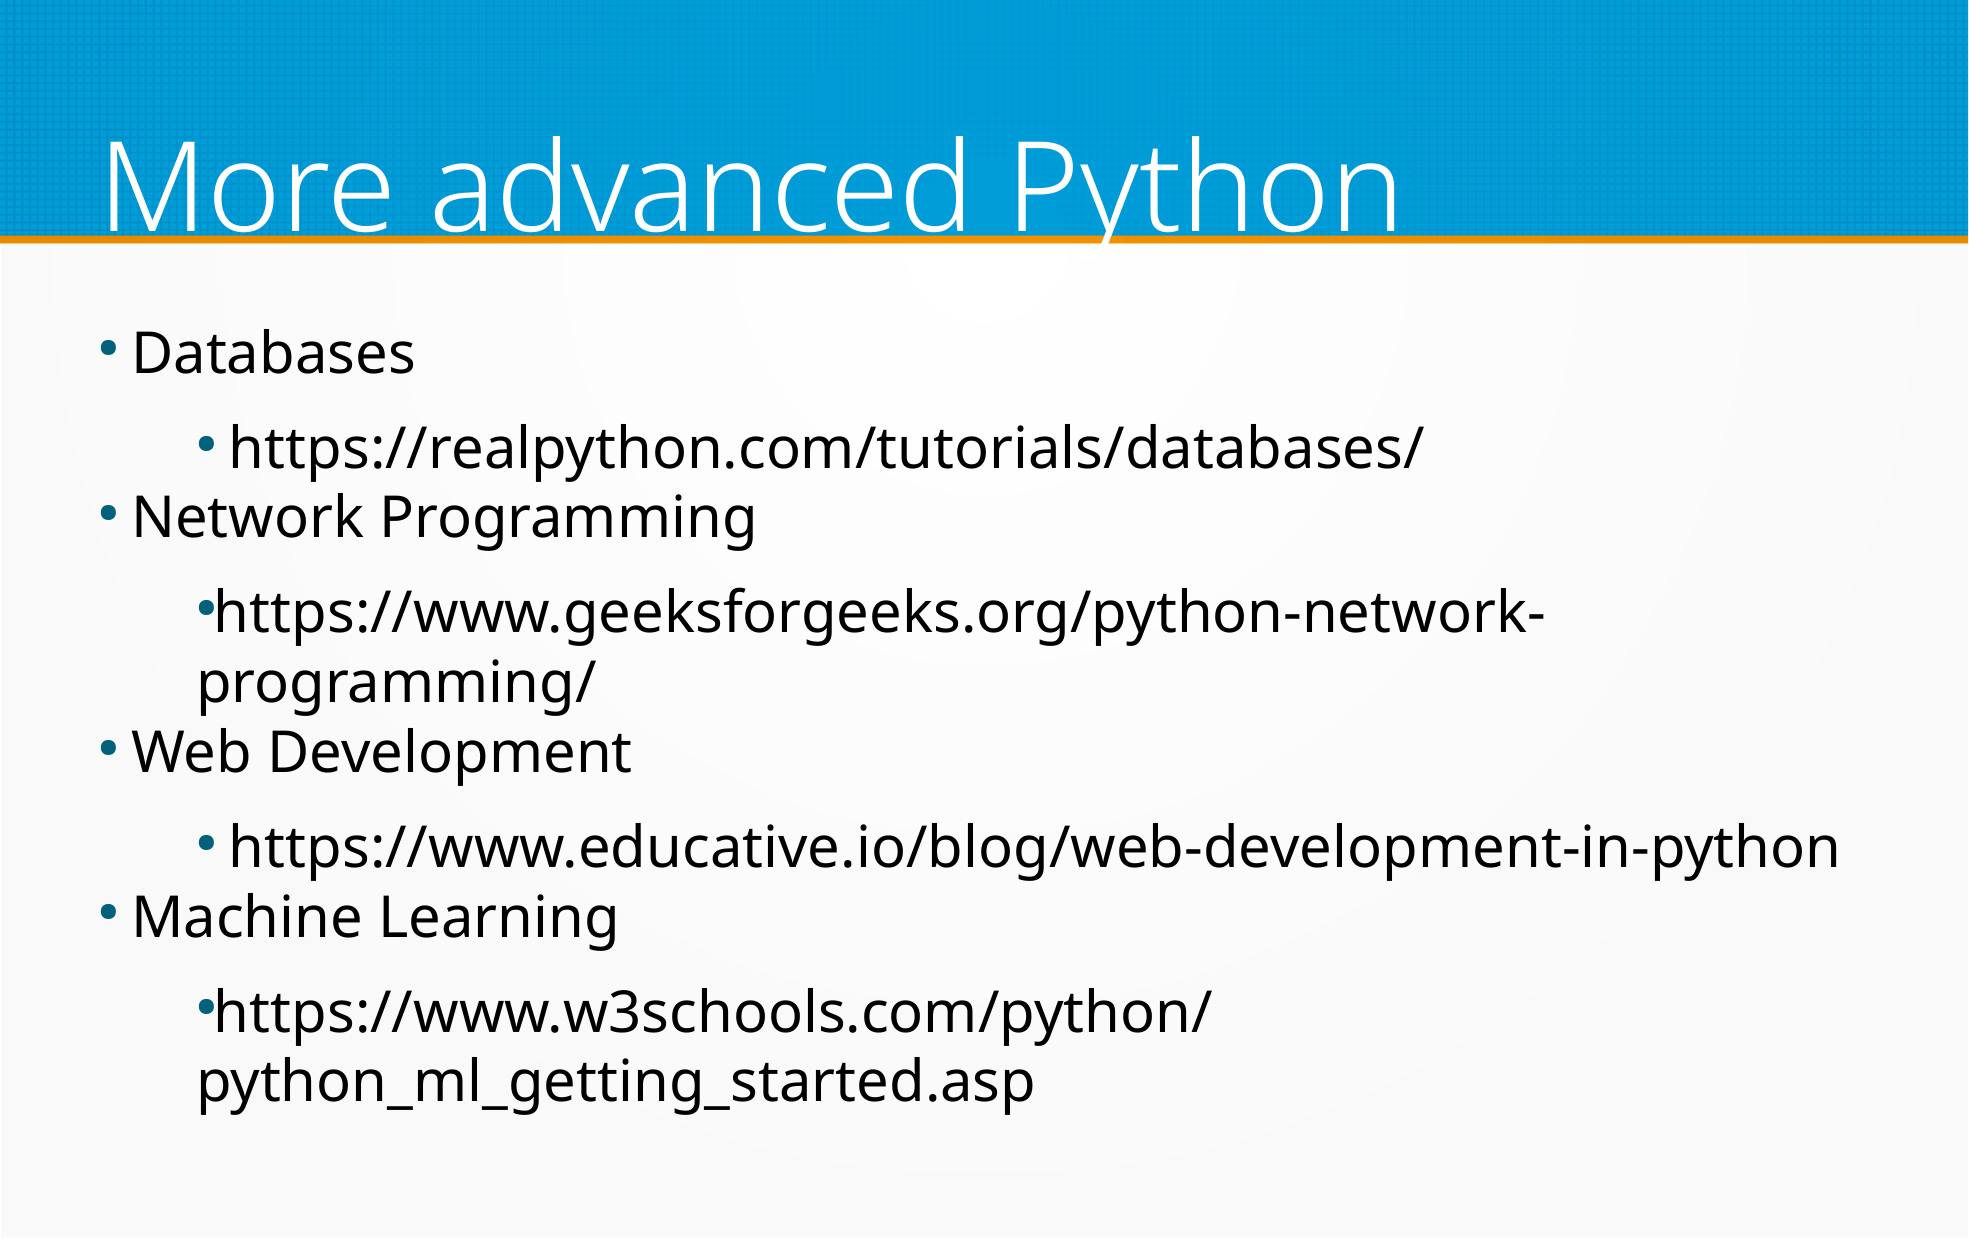

# More advanced Python
 Databases
 https://realpython.com/tutorials/databases/
 Network Programming
https://www.geeksforgeeks.org/python-network-programming/
 Web Development
 https://www.educative.io/blog/web-development-in-python
 Machine Learning
https://www.w3schools.com/python/python_ml_getting_started.asp